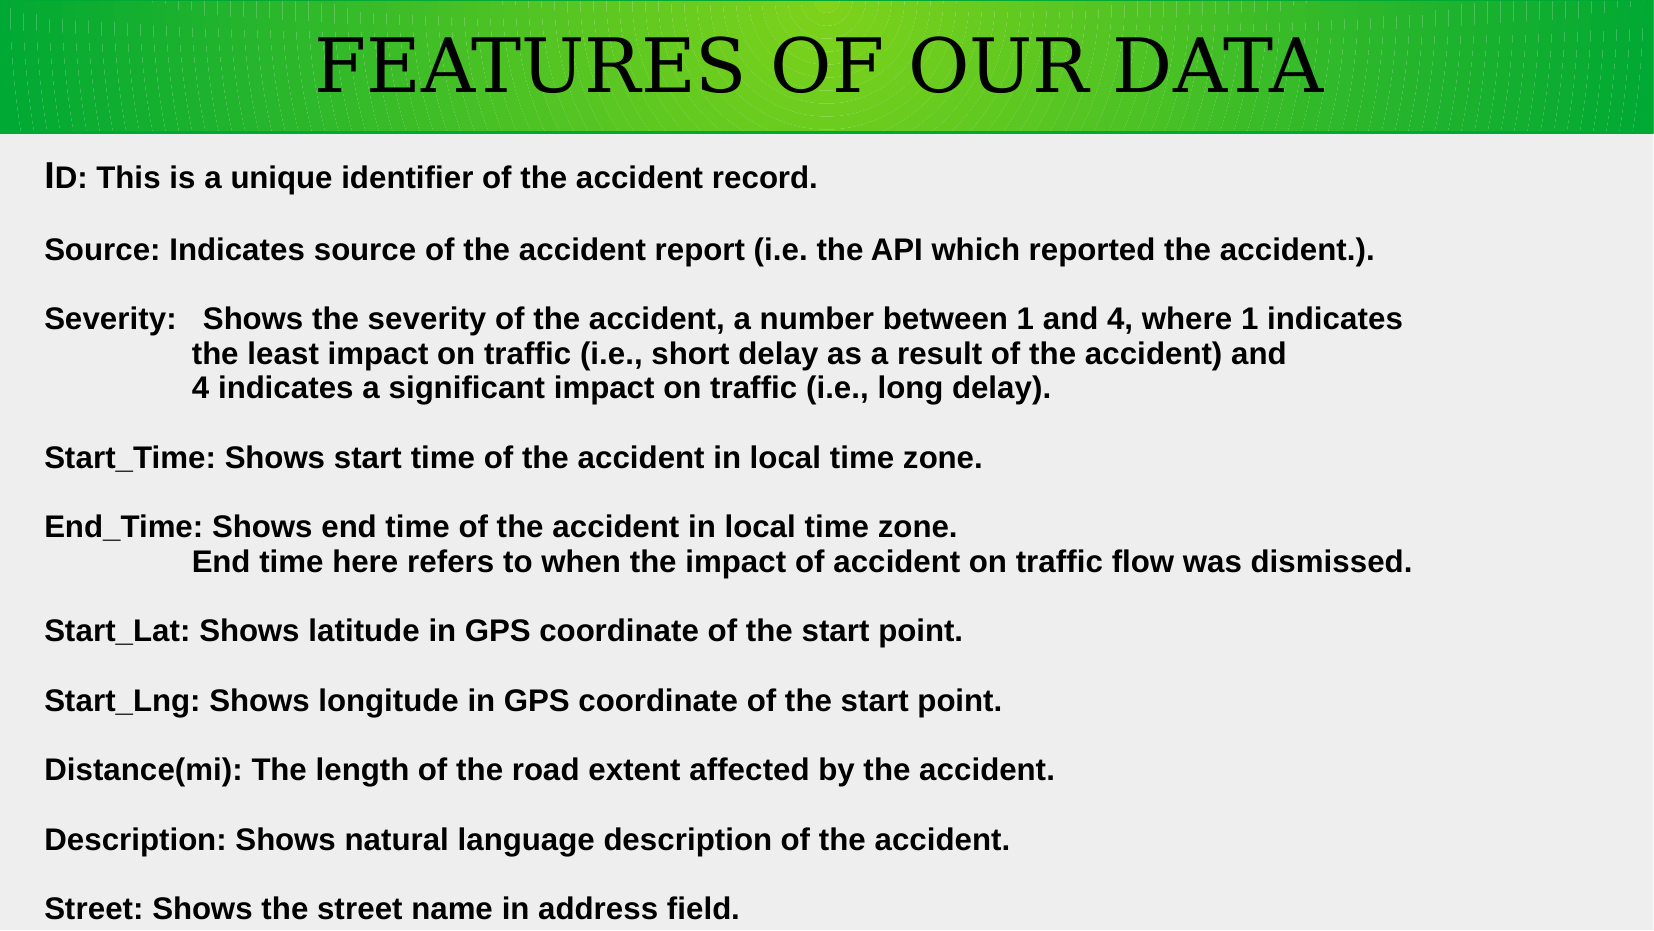

# FEATURES OF OUR DATA
ID: This is a unique identifier of the accident record.
Source: Indicates source of the accident report (i.e. the API which reported the accident.).
Severity: Shows the severity of the accident, a number between 1 and 4, where 1 indicates
		the least impact on traffic (i.e., short delay as a result of the accident) and
		4 indicates a significant impact on traffic (i.e., long delay).
Start_Time: Shows start time of the accident in local time zone.
End_Time: Shows end time of the accident in local time zone.
		End time here refers to when the impact of accident on traffic flow was dismissed.
Start_Lat: Shows latitude in GPS coordinate of the start point.
Start_Lng: Shows longitude in GPS coordinate of the start point.
Distance(mi): The length of the road extent affected by the accident.
Description: Shows natural language description of the accident.
Street: Shows the street name in address field.